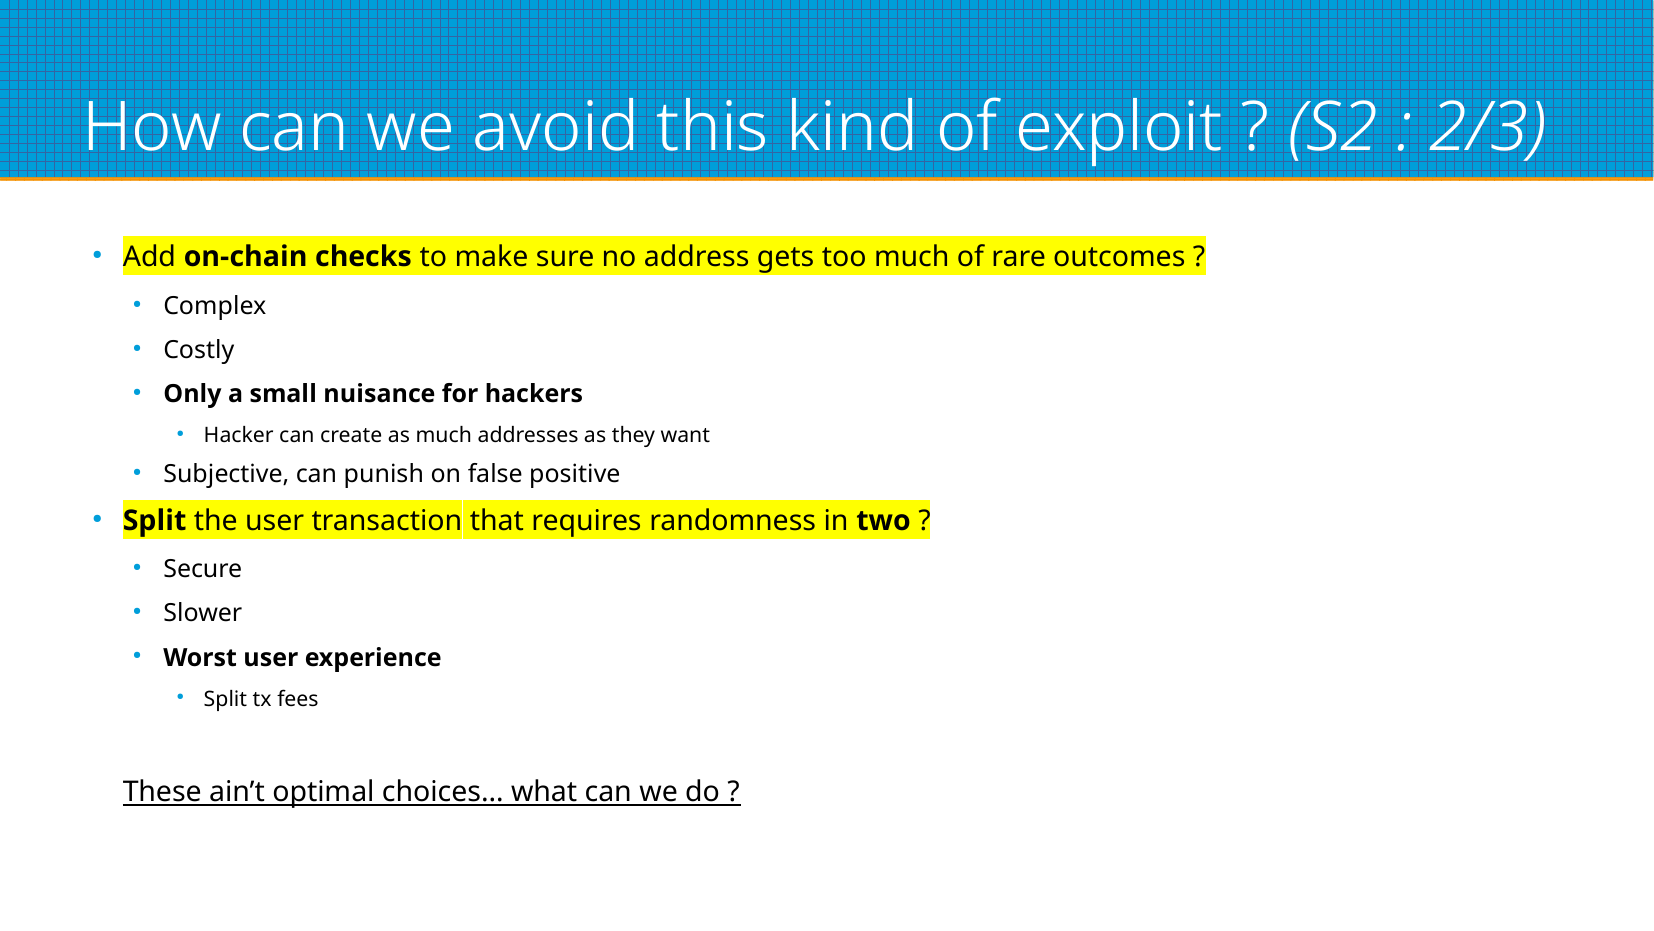

# How can we avoid this kind of exploit ? (S2 : 2/3)
Add on-chain checks to make sure no address gets too much of rare outcomes ?
Complex
Costly
Only a small nuisance for hackers
Hacker can create as much addresses as they want
Subjective, can punish on false positive
Split the user transaction that requires randomness in two ?
Secure
Slower
Worst user experience
Split tx fees
These ain’t optimal choices… what can we do ?